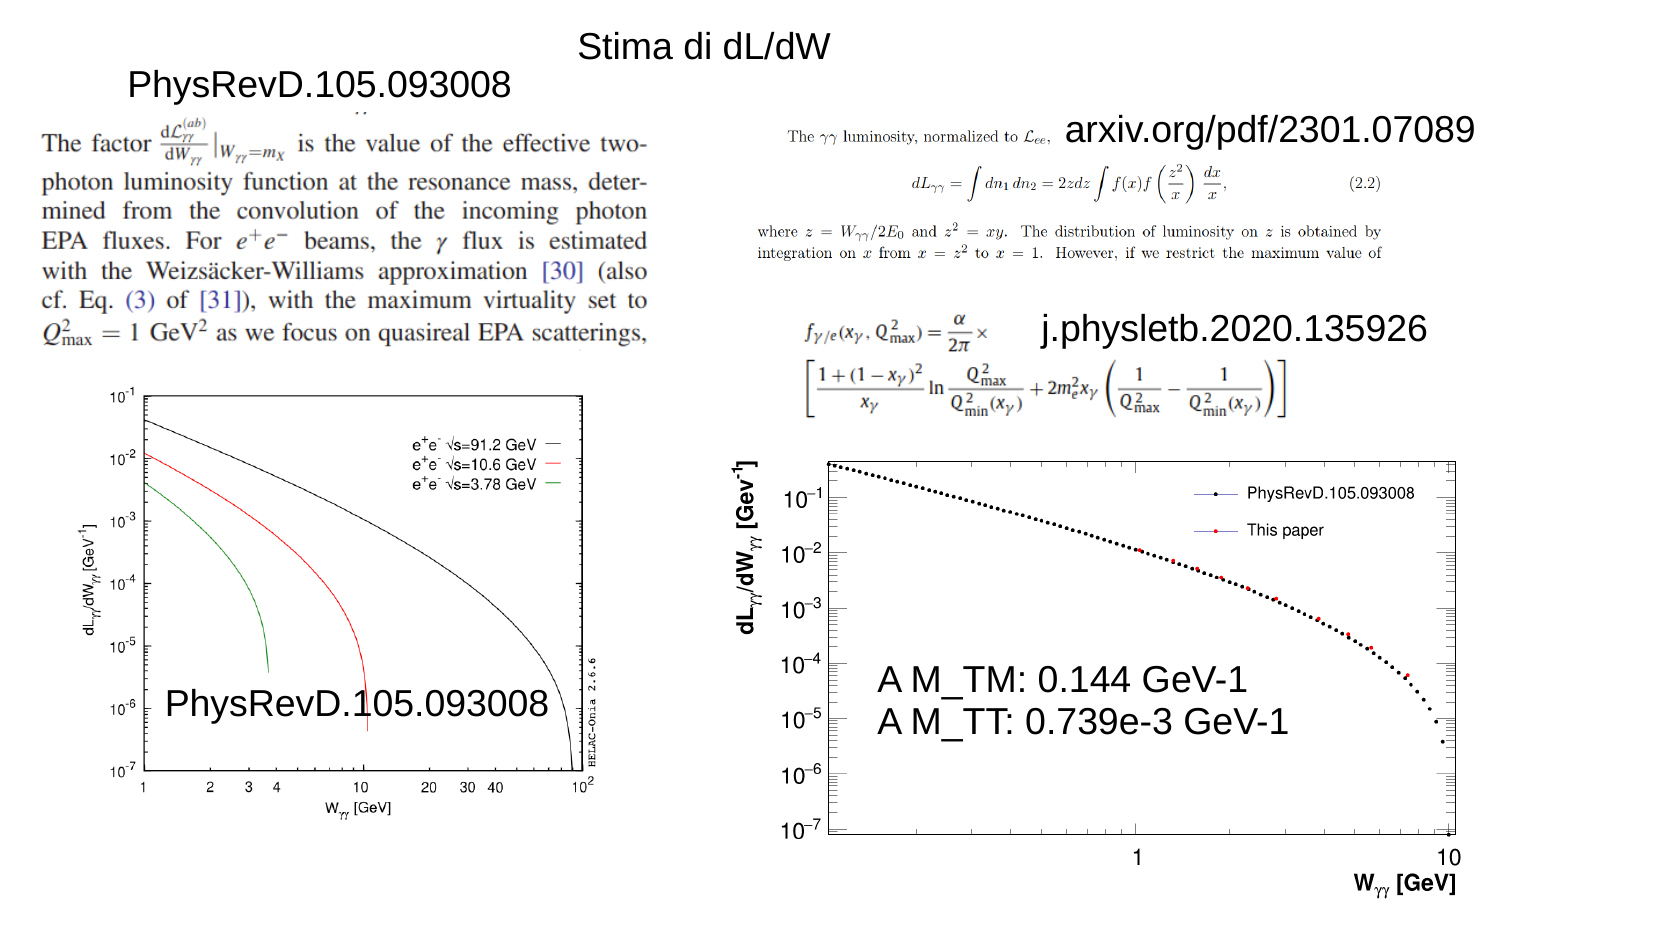

Stima di dL/dW
PhysRevD.105.093008
arxiv.org/pdf/2301.07089
j.physletb.2020.135926
A M_TM: 0.144 GeV-1
A M_TT: 0.739e-3 GeV-1
PhysRevD.105.093008